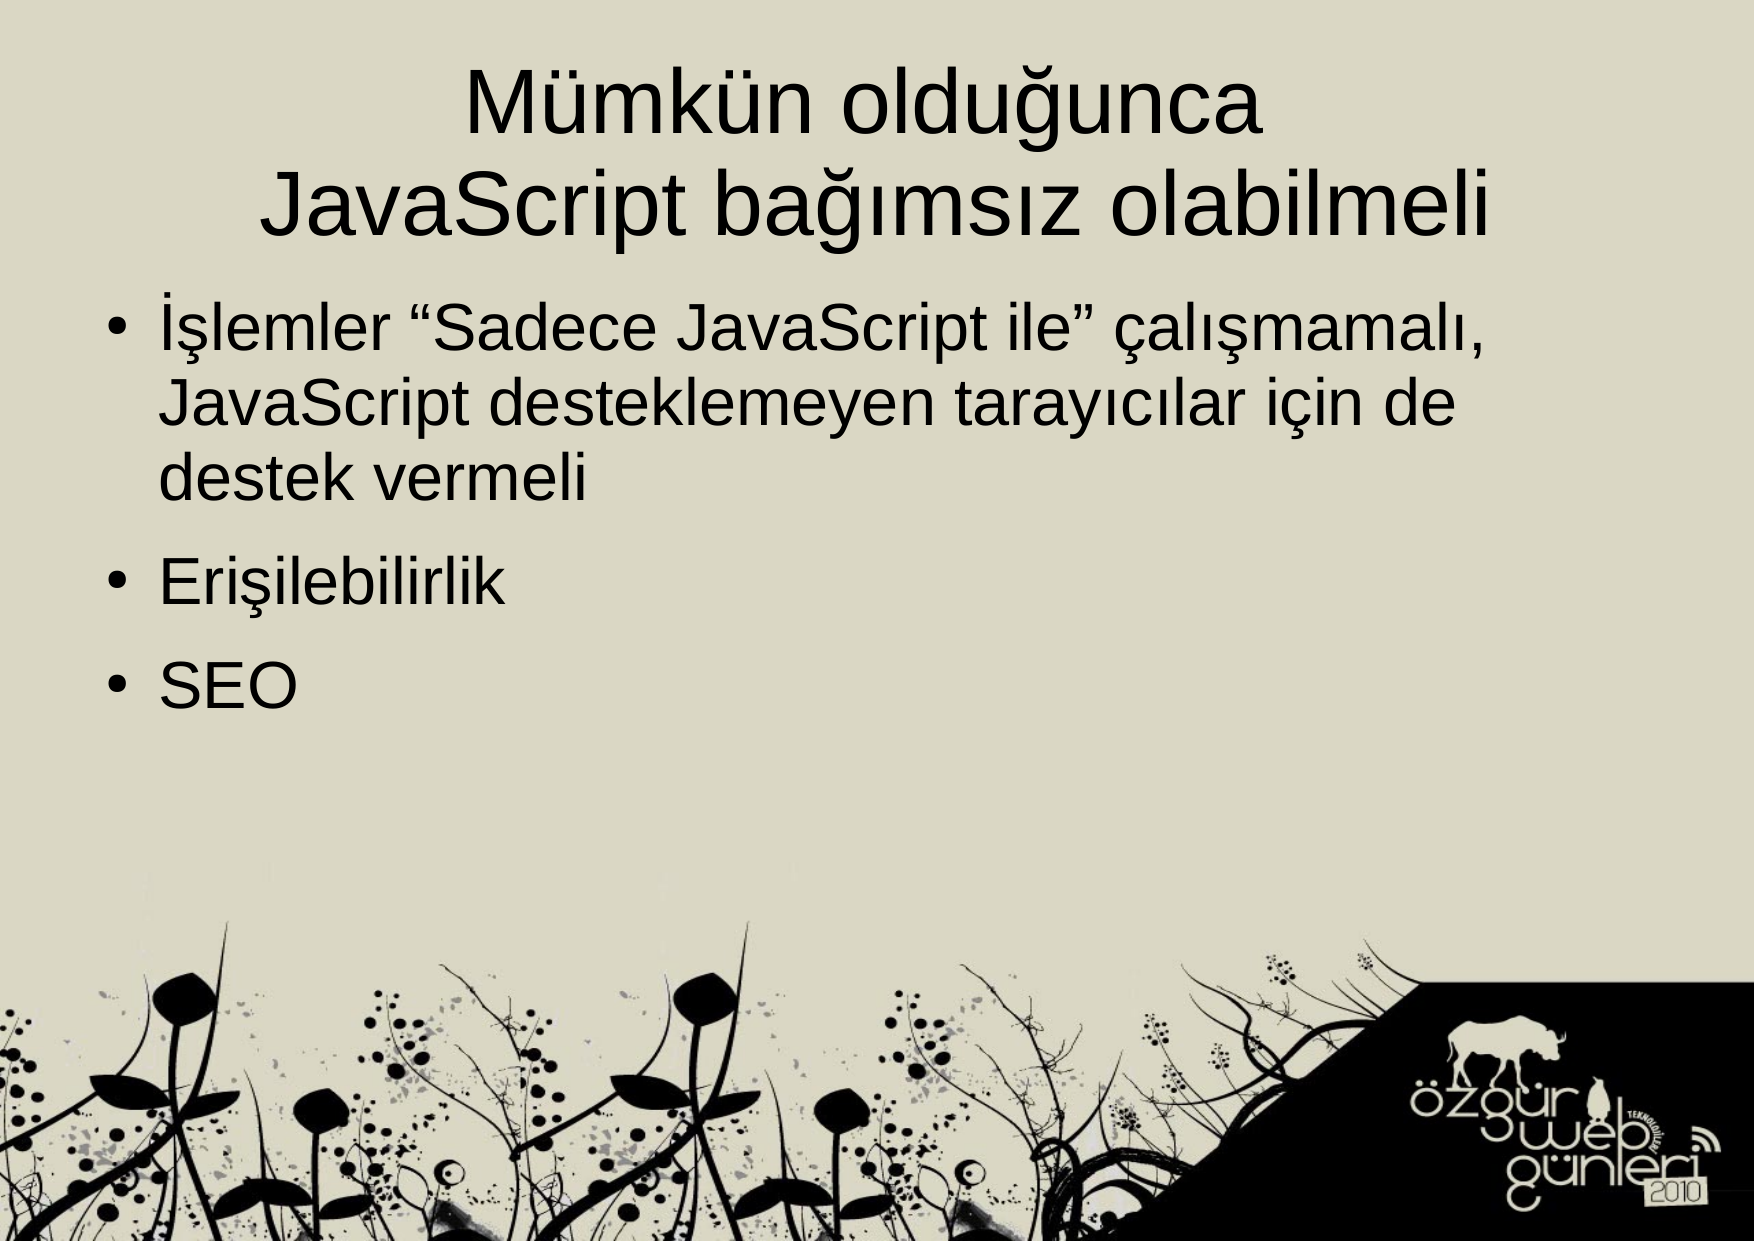

# Mümkün olduğunca JavaScript bağımsız olabilmeli
İşlemler “Sadece JavaScript ile” çalışmamalı, JavaScript desteklemeyen tarayıcılar için de destek vermeli
Erişilebilirlik
SEO